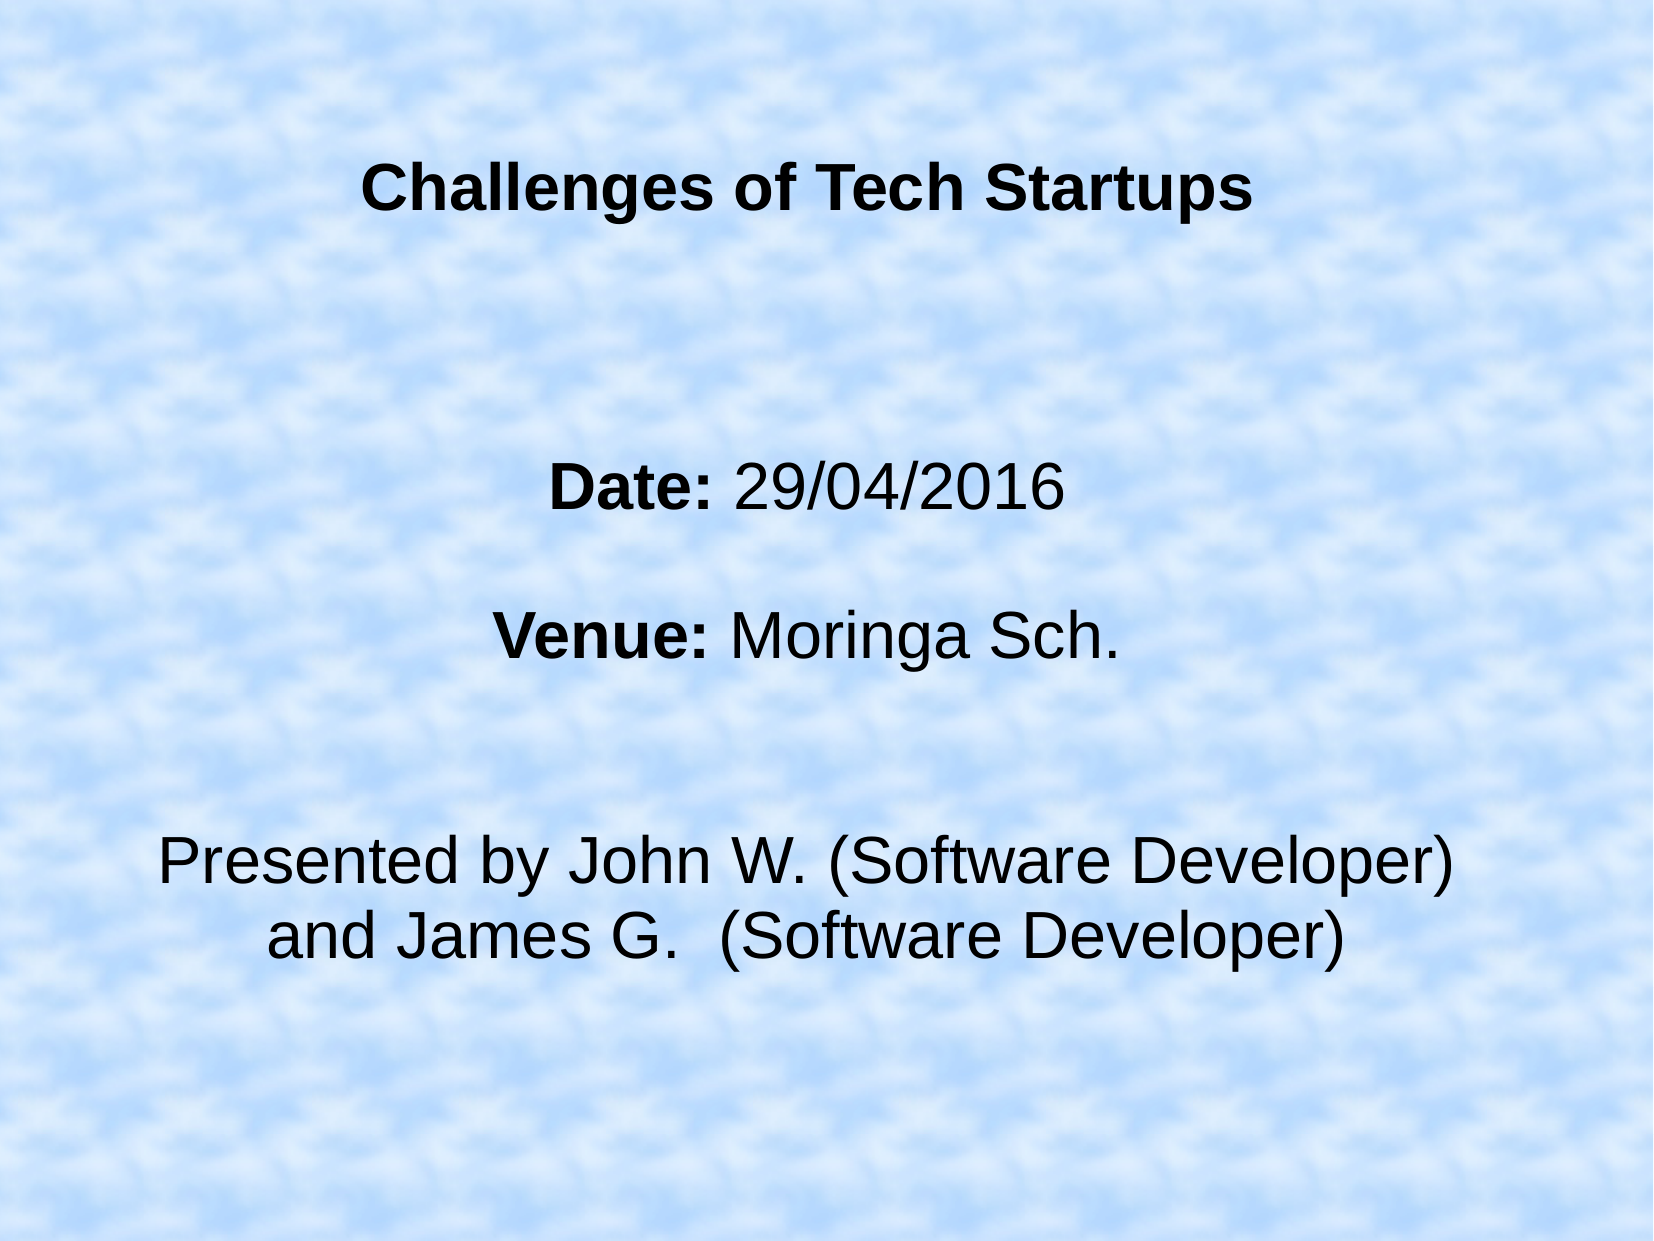

# Challenges of Tech Startups
Date: 29/04/2016
Venue: Moringa Sch.
Presented by John W. (Software Developer)
and James G. (Software Developer)